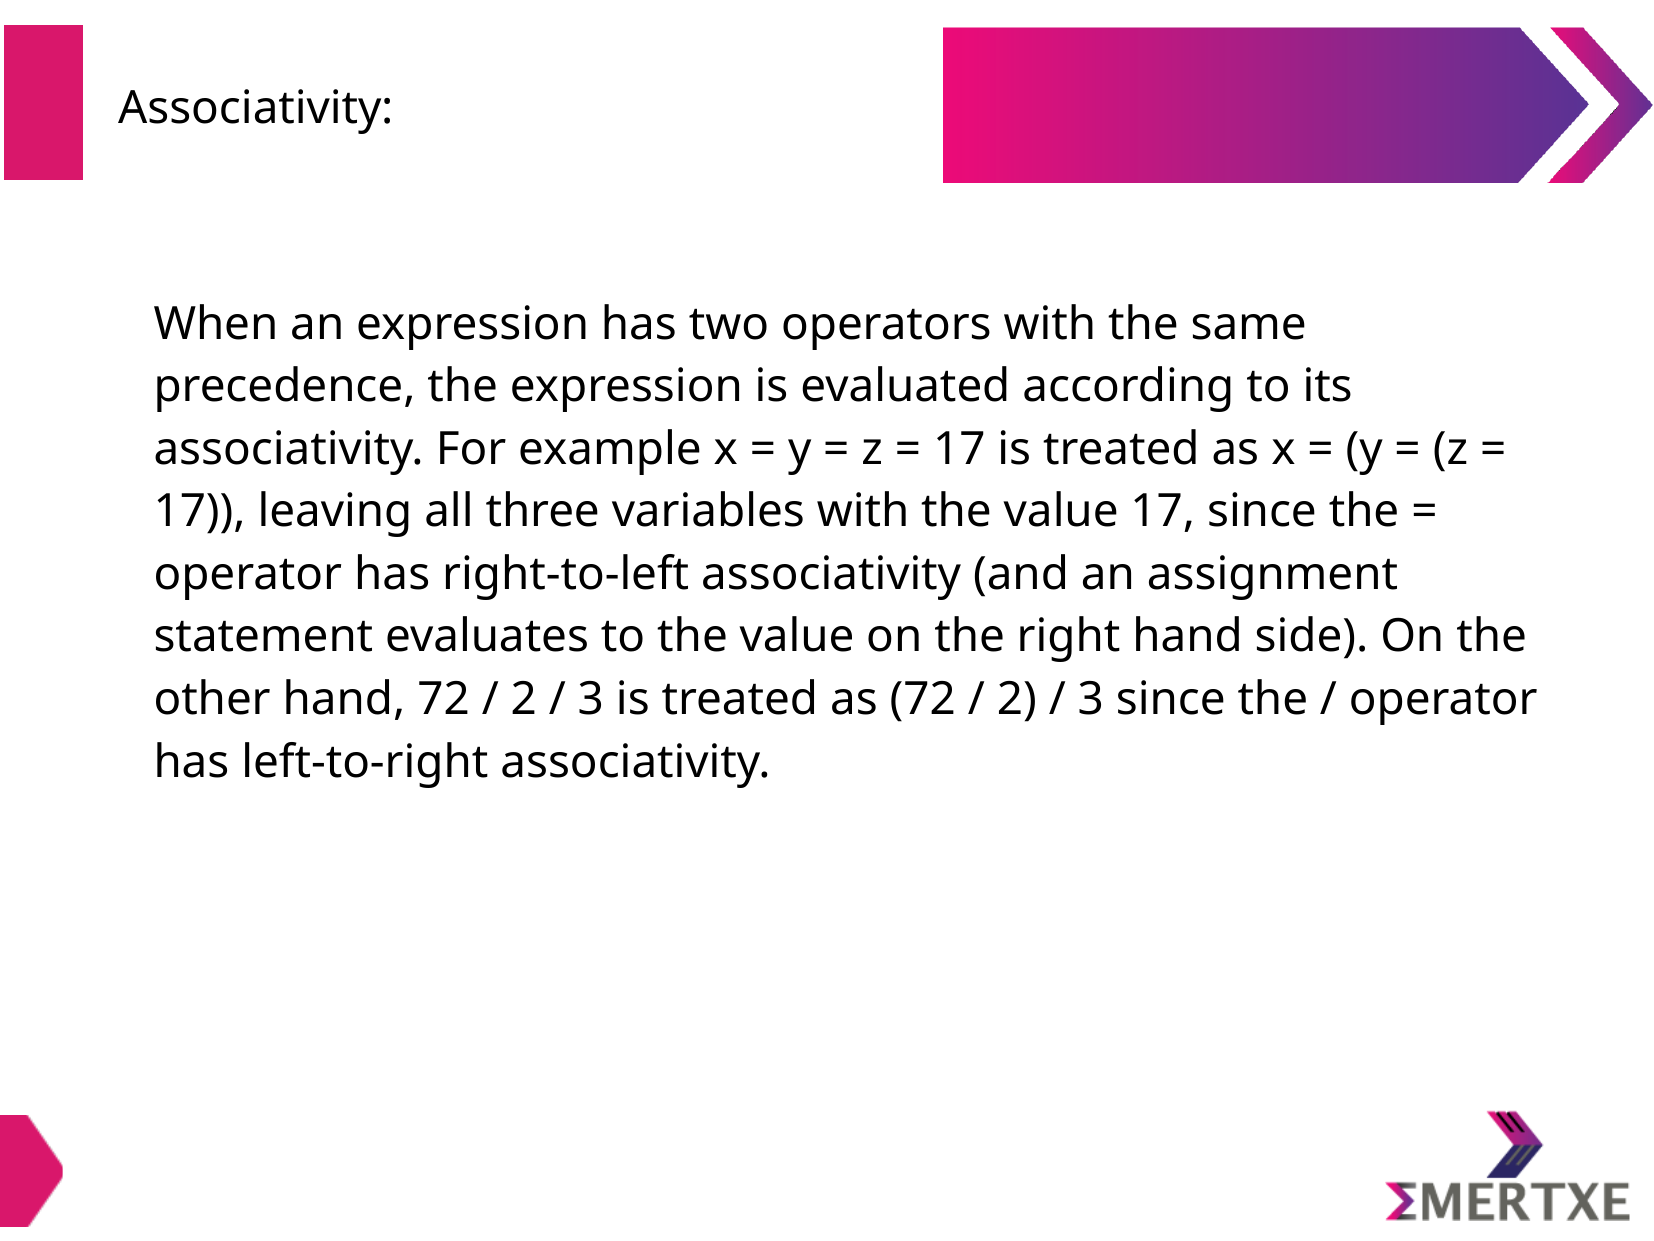

# Associativity:
When an expression has two operators with the same precedence, the expression is evaluated according to its associativity. For example x = y = z = 17 is treated as x = (y = (z = 17)), leaving all three variables with the value 17, since the = operator has right-to-left associativity (and an assignment statement evaluates to the value on the right hand side). On the other hand, 72 / 2 / 3 is treated as (72 / 2) / 3 since the / operator has left-to-right associativity.